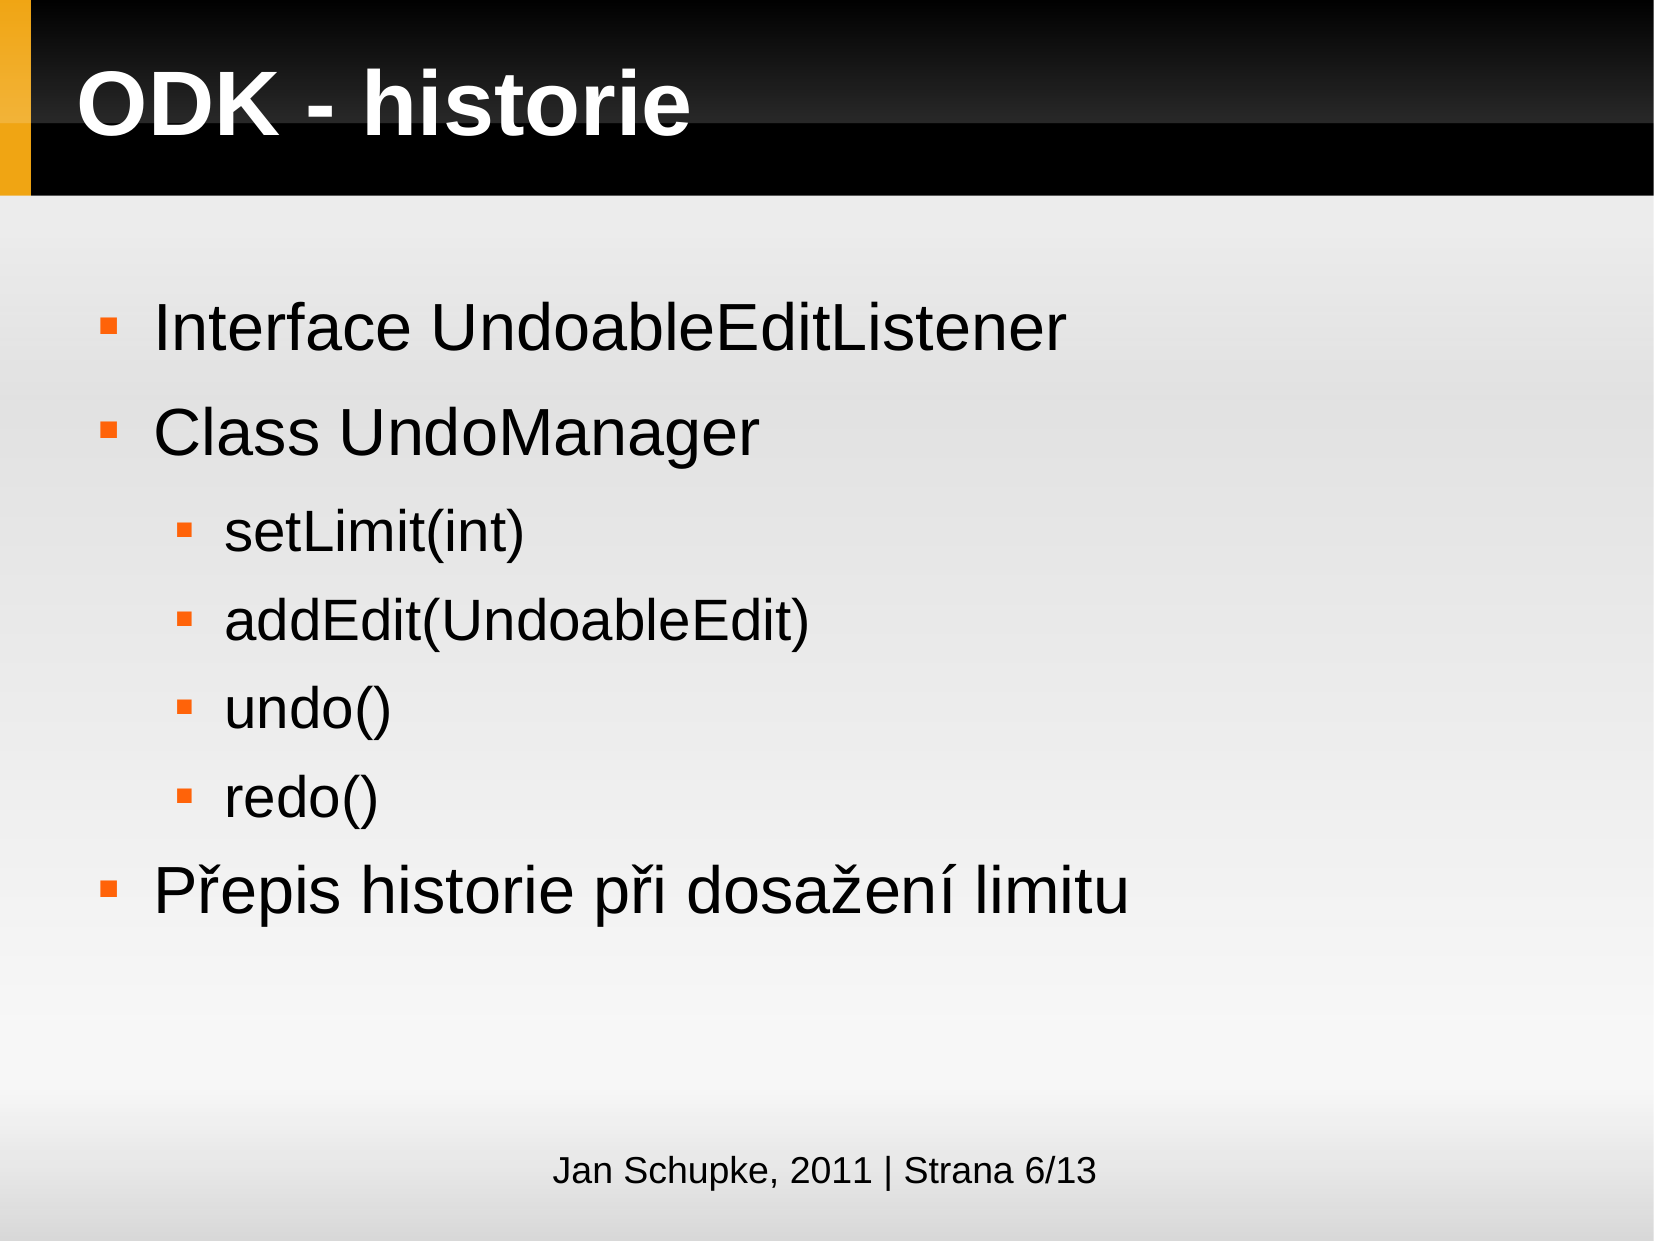

# ODK - historie
Interface UndoableEditListener
Class UndoManager
setLimit(int)
addEdit(UndoableEdit)
undo()
redo()
Přepis historie při dosažení limitu
Jan Schupke, 2011 | Strana /13